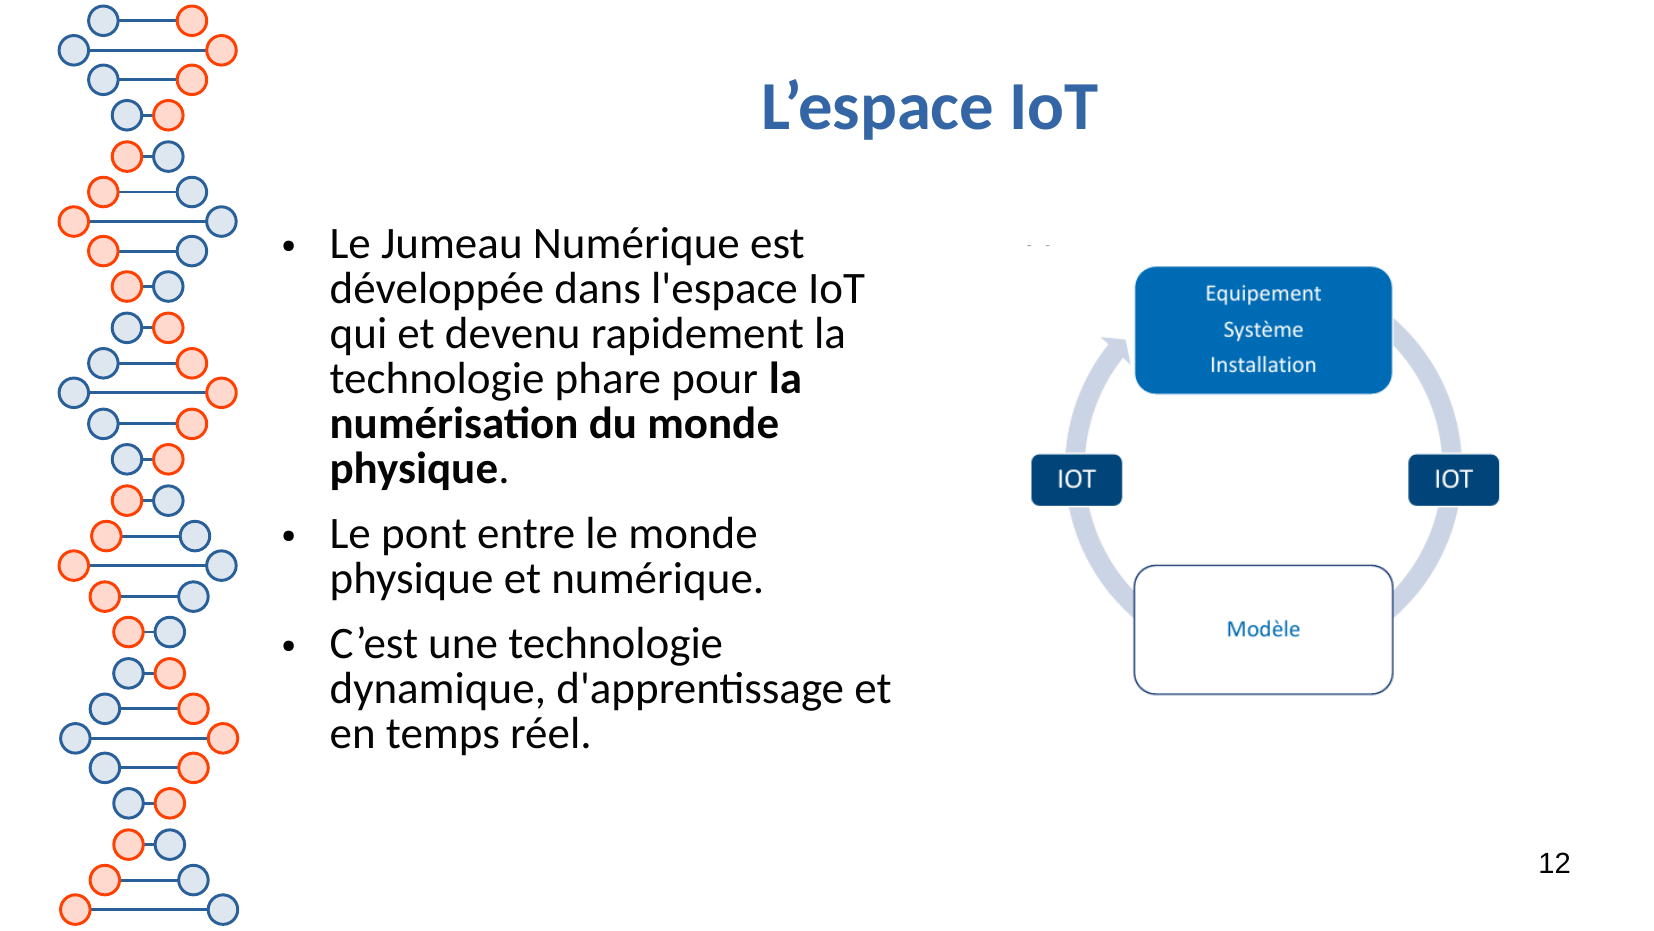

# L’espace IoT
Le Jumeau Numérique est développée dans l'espace IoT qui et devenu rapidement la technologie phare pour la numérisation du monde physique.
Le pont entre le monde physique et numérique.
C’est une technologie dynamique, d'apprentissage et en temps réel.
12